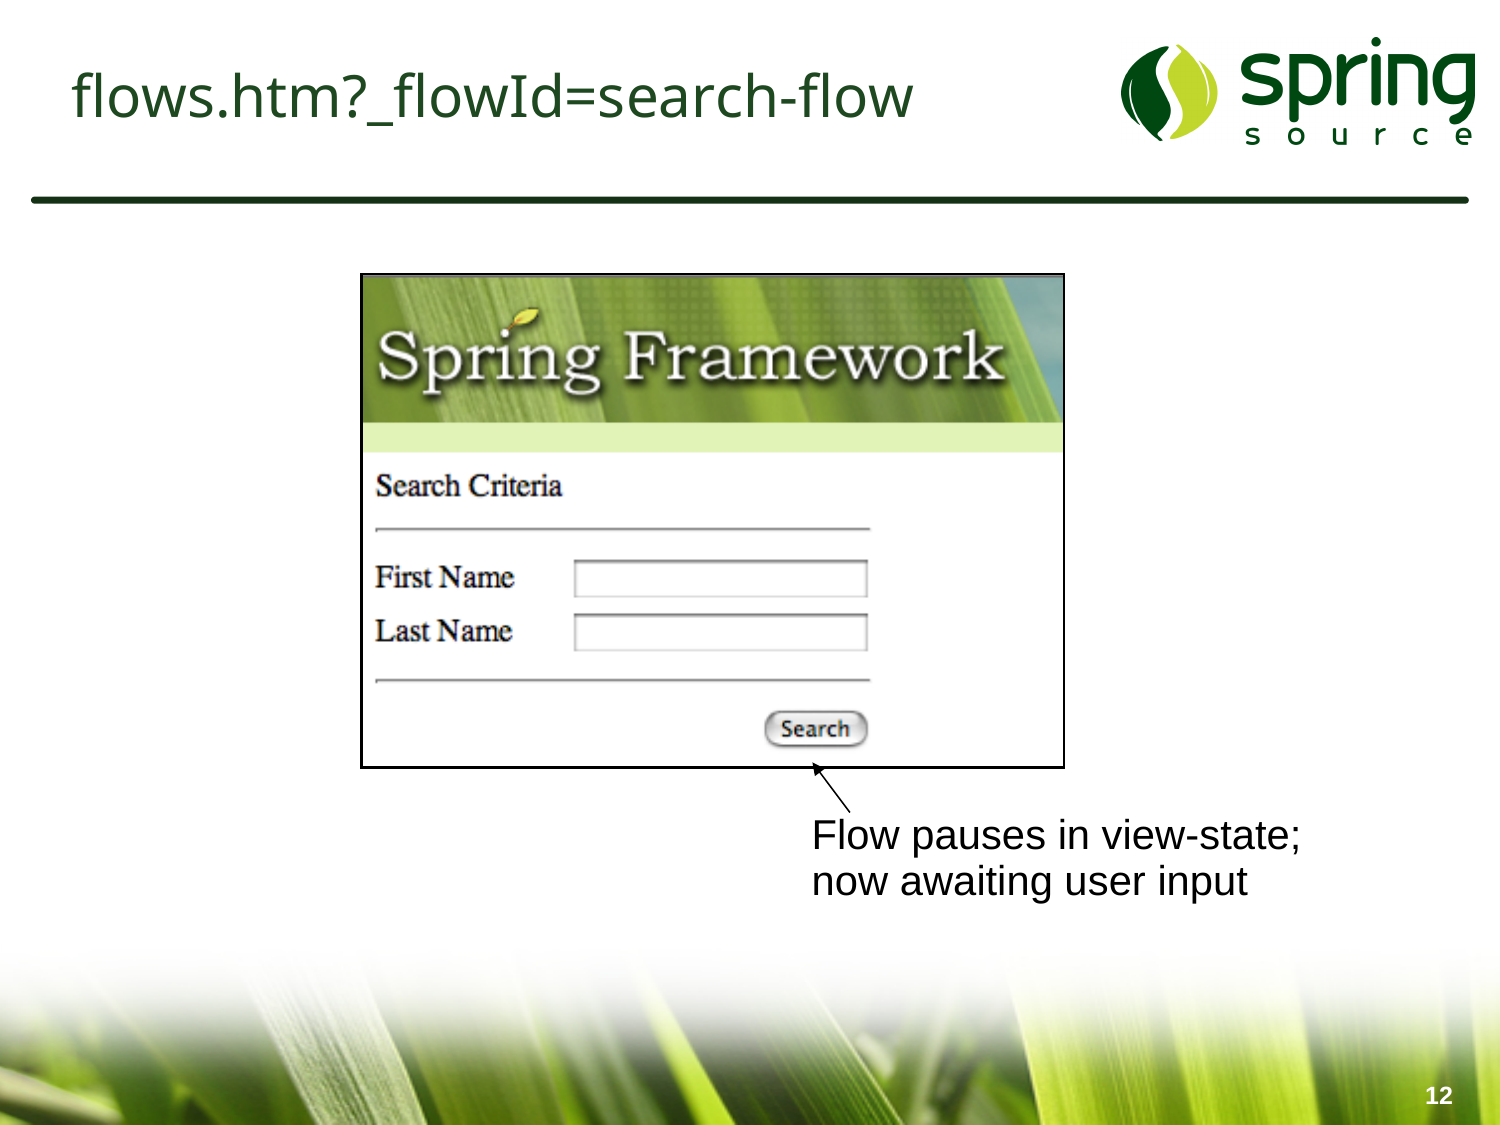

# flows.htm?_flowId=search-flow
Flow pauses in view-state;
now awaiting user input